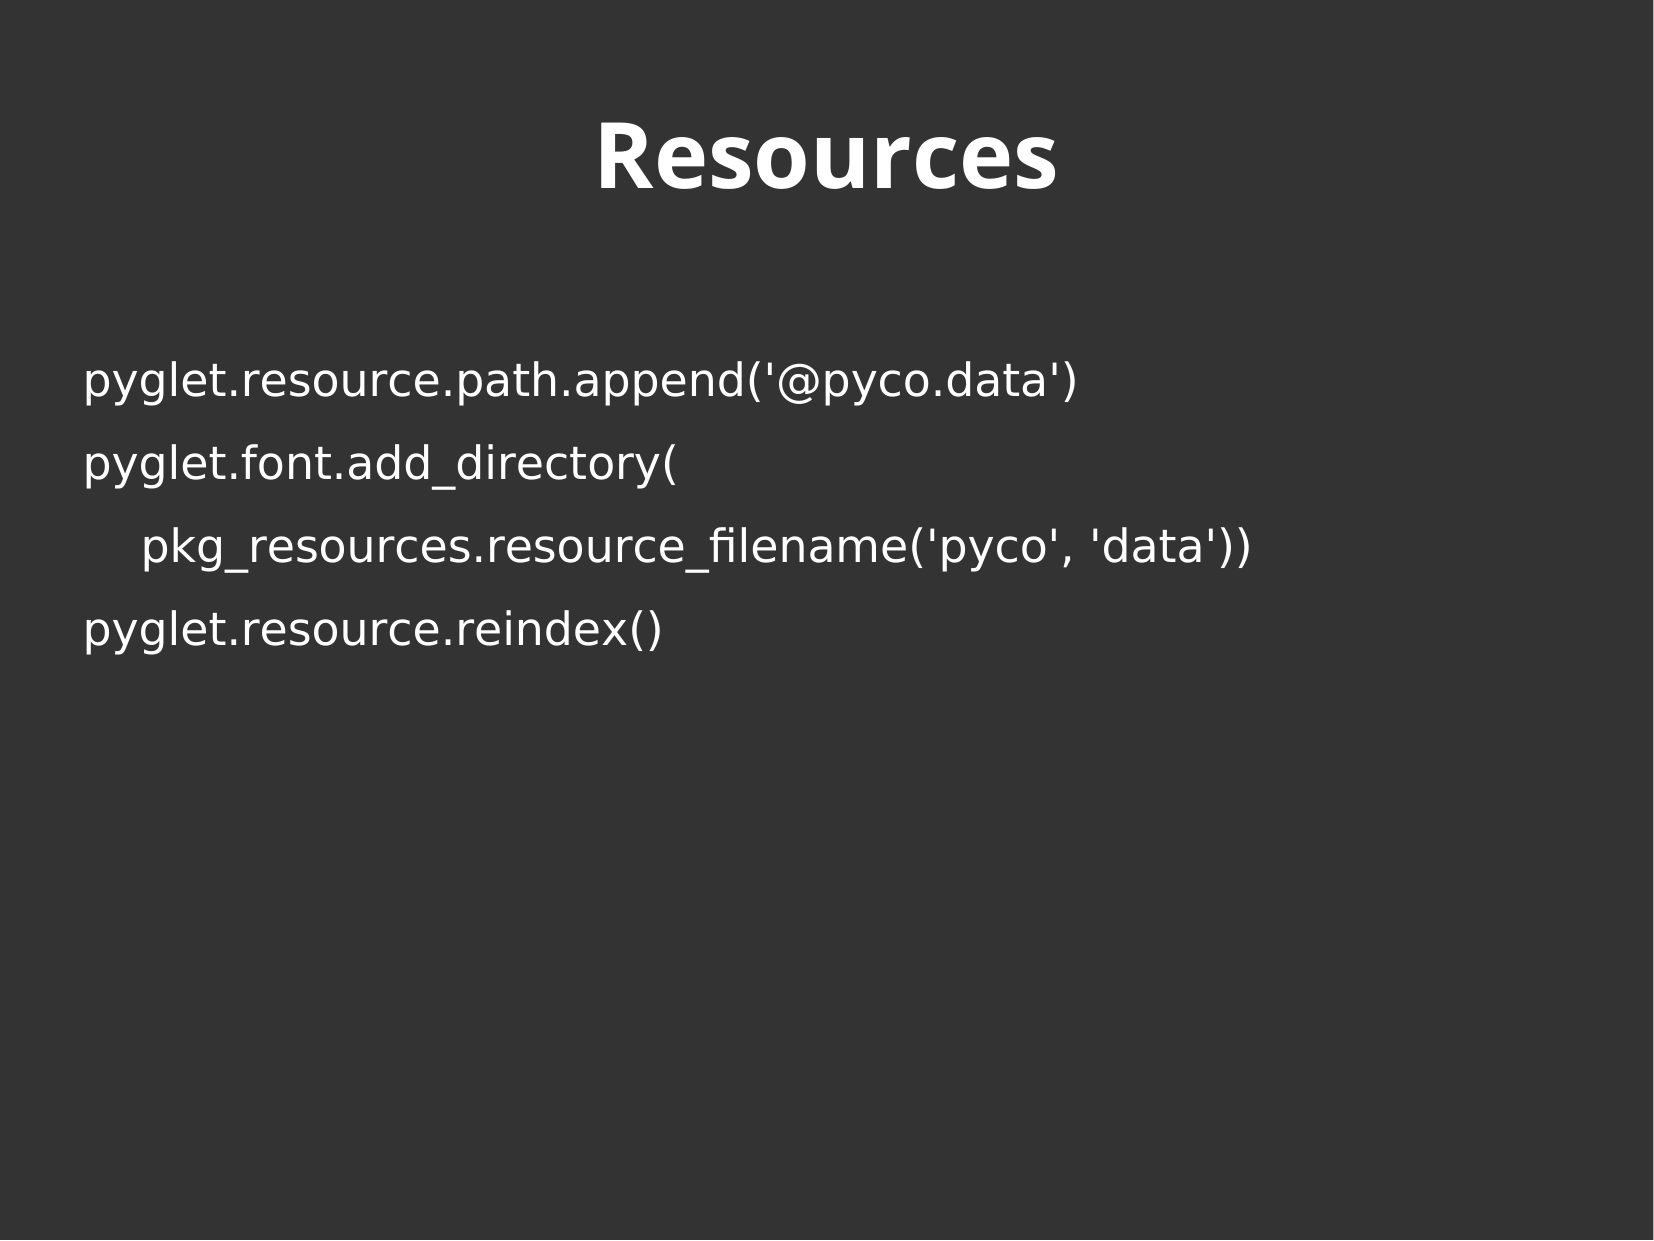

# Resources
pyglet.resource.path.append('@pyco.data')
pyglet.font.add_directory(
 pkg_resources.resource_filename('pyco', 'data'))
pyglet.resource.reindex()